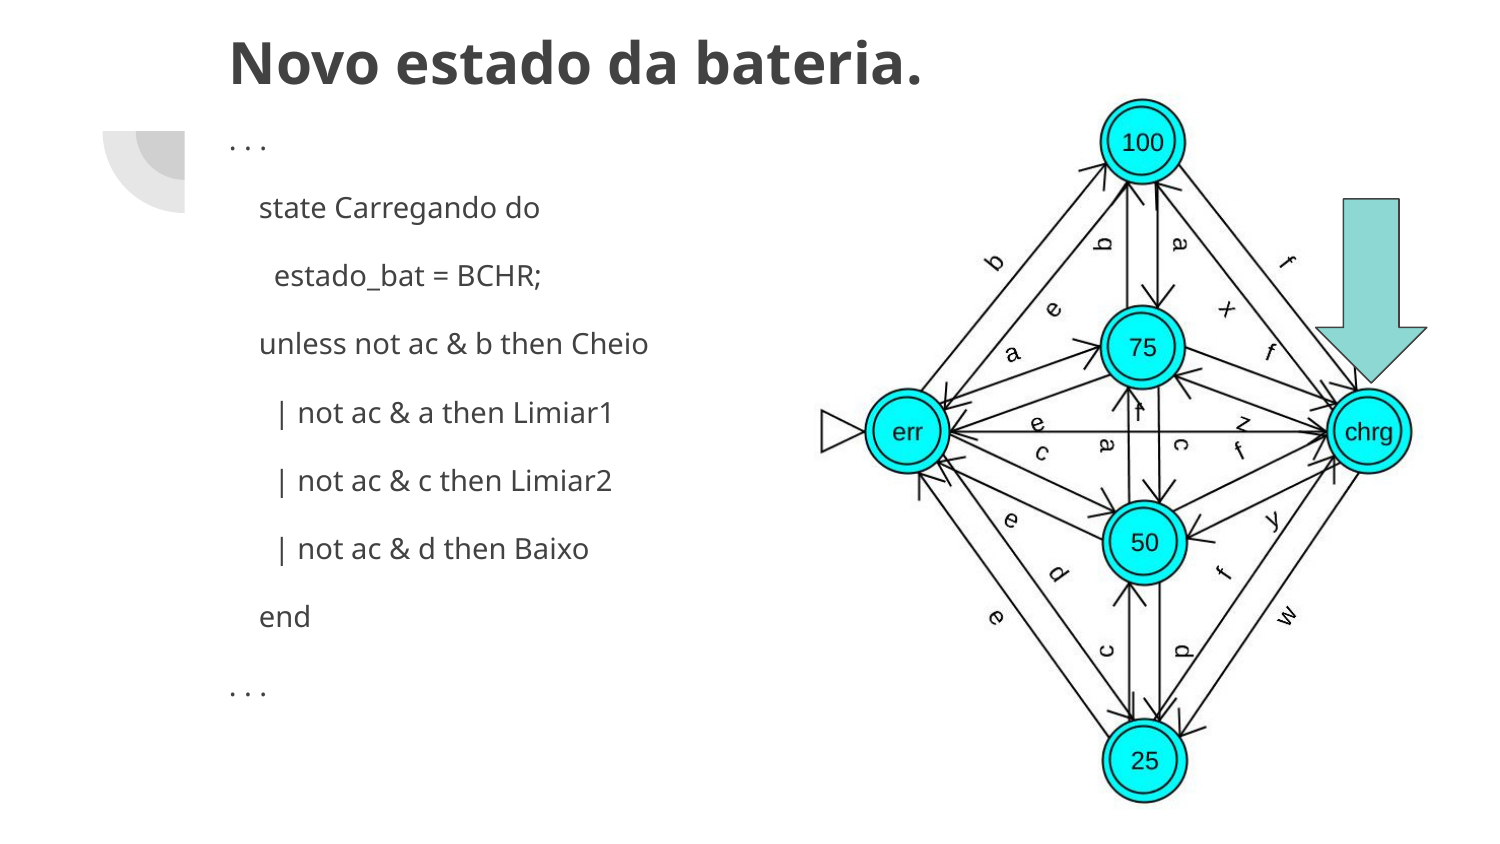

# Novo estado da bateria.
. . .
 state Carregando do
 estado_bat = BCHR;
 unless not ac & b then Cheio
 | not ac & a then Limiar1
 | not ac & c then Limiar2
 | not ac & d then Baixo
 end
. . .